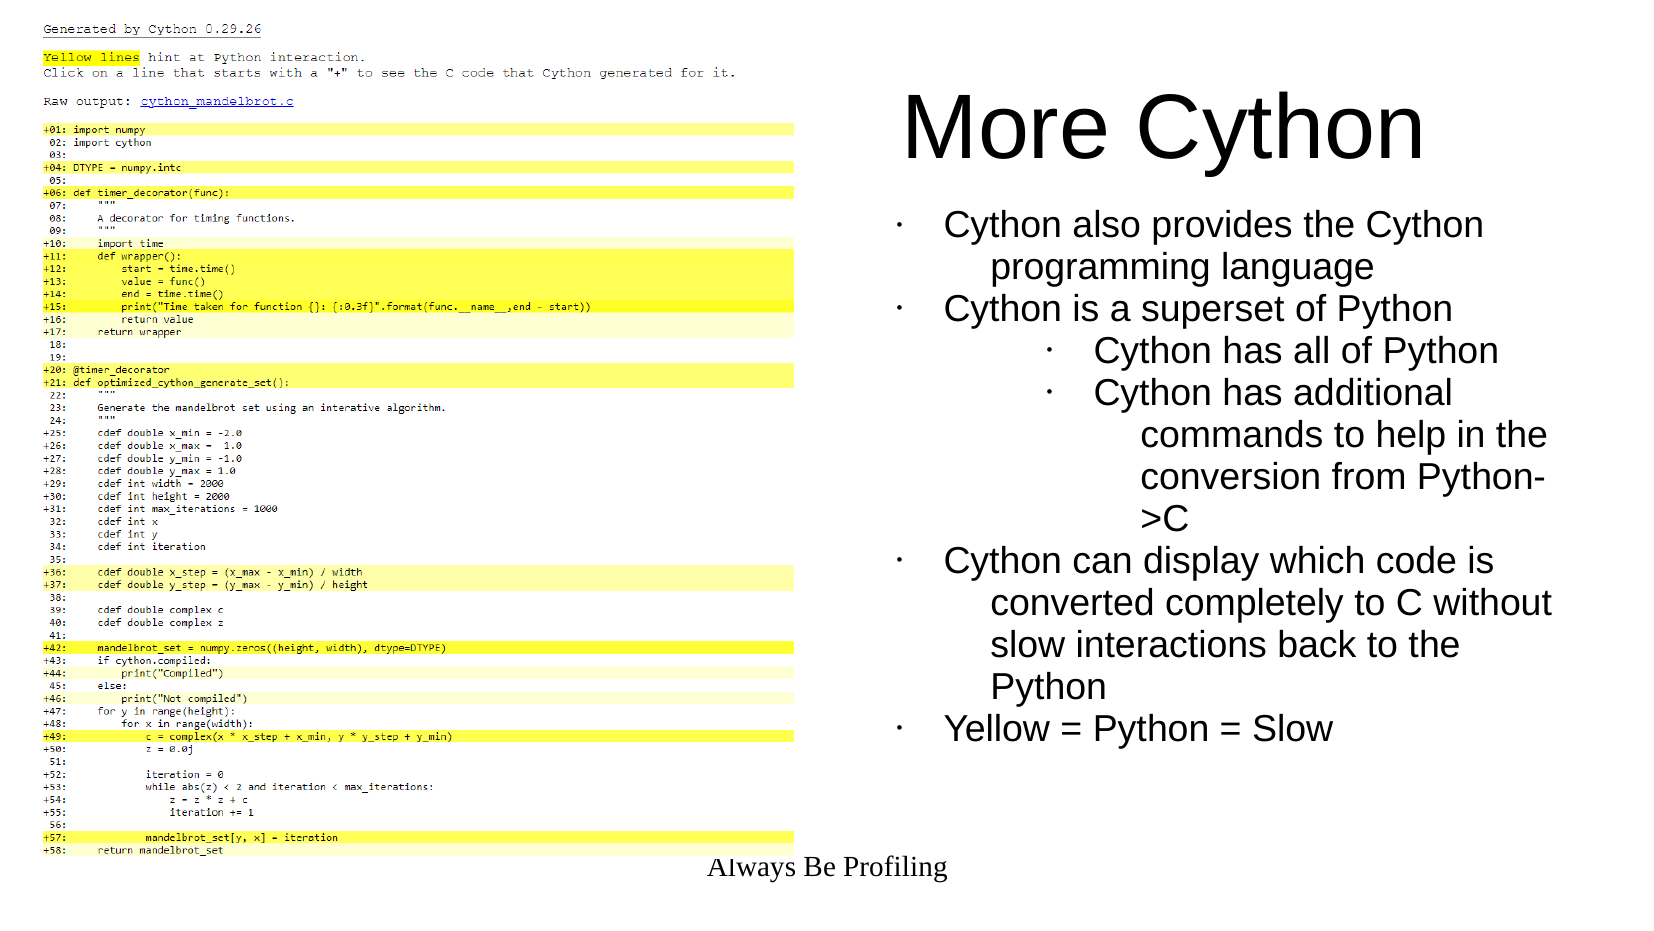

# More Cython
Cython also provides the Cython programming language
Cython is a superset of Python
Cython has all of Python
Cython has additional commands to help in the conversion from Python->C
Cython can display which code is converted completely to C without slow interactions back to the Python
Yellow = Python = Slow
Always Be Profiling